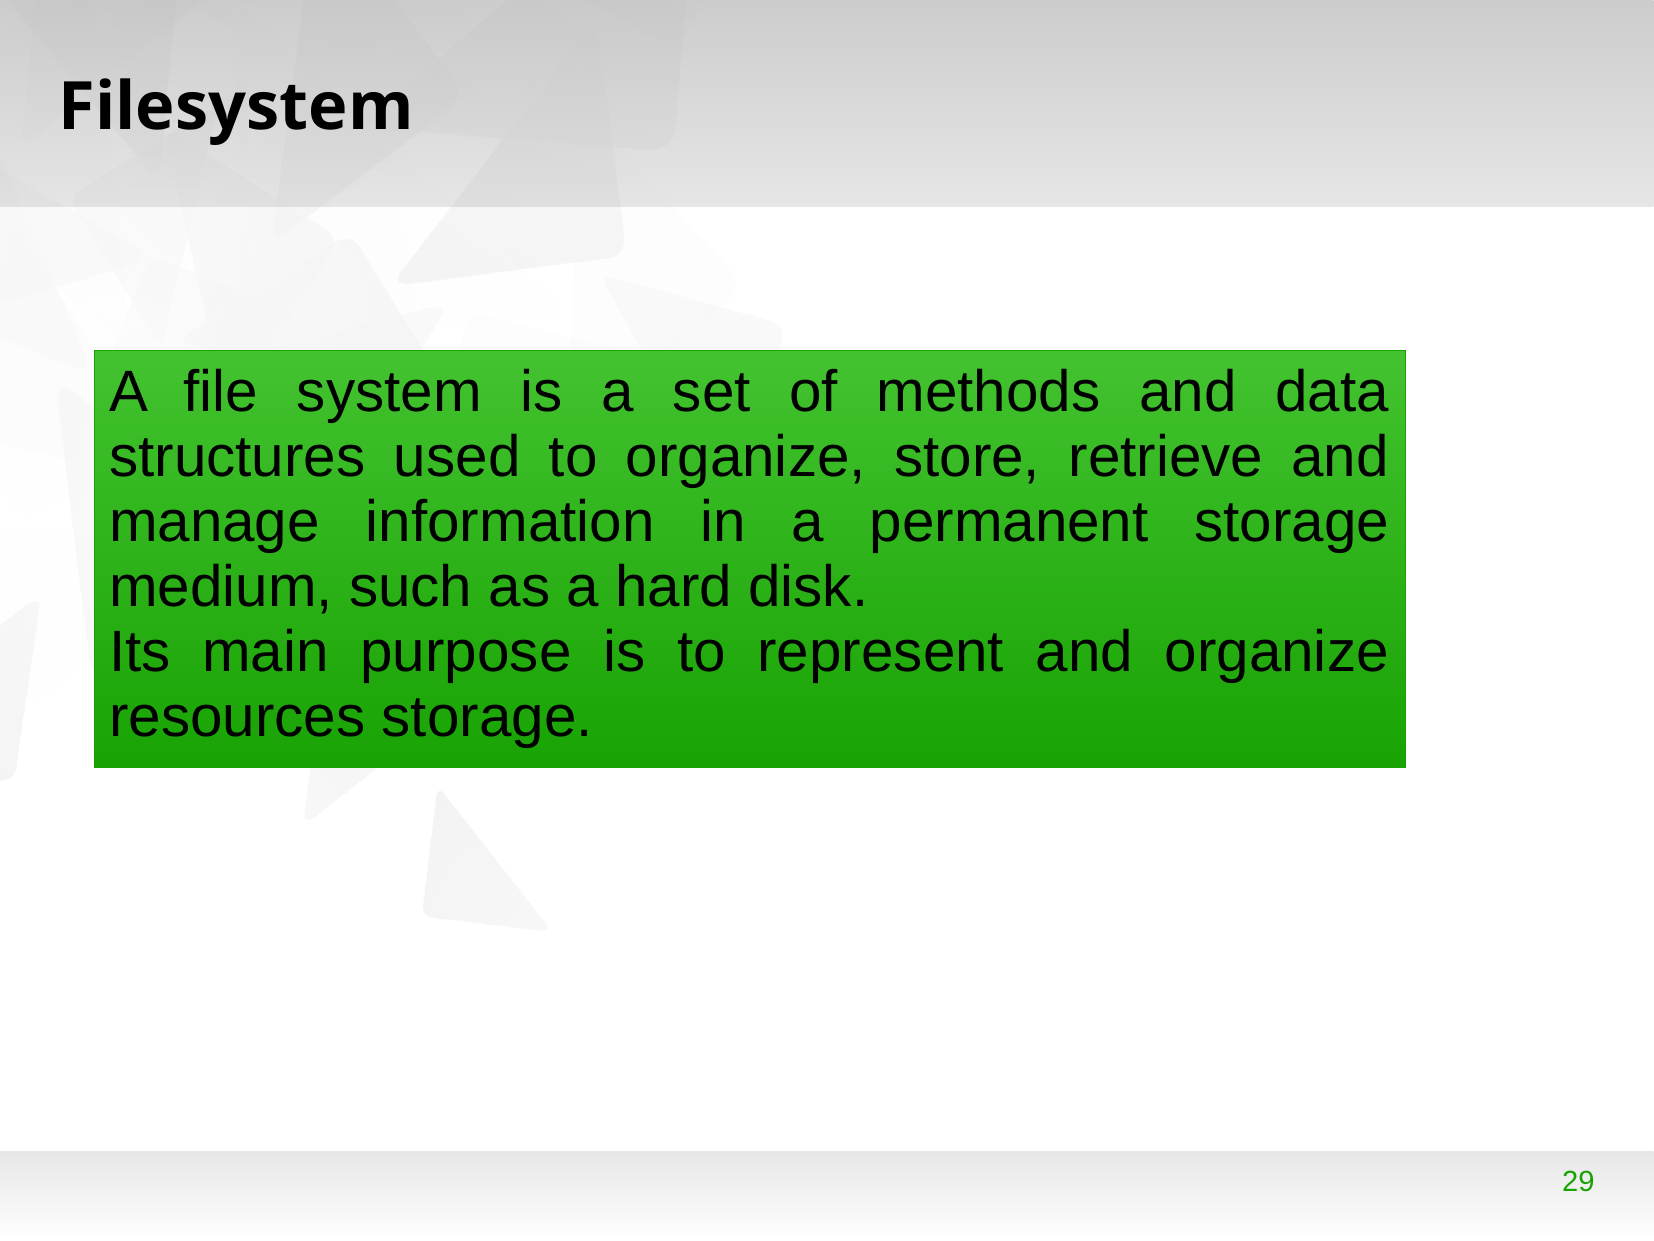

# Filesystem
A file system is a set of methods and data structures used to organize, store, retrieve and manage information in a permanent storage medium, such as a hard disk.
Its main purpose is to represent and organize resources storage.
29